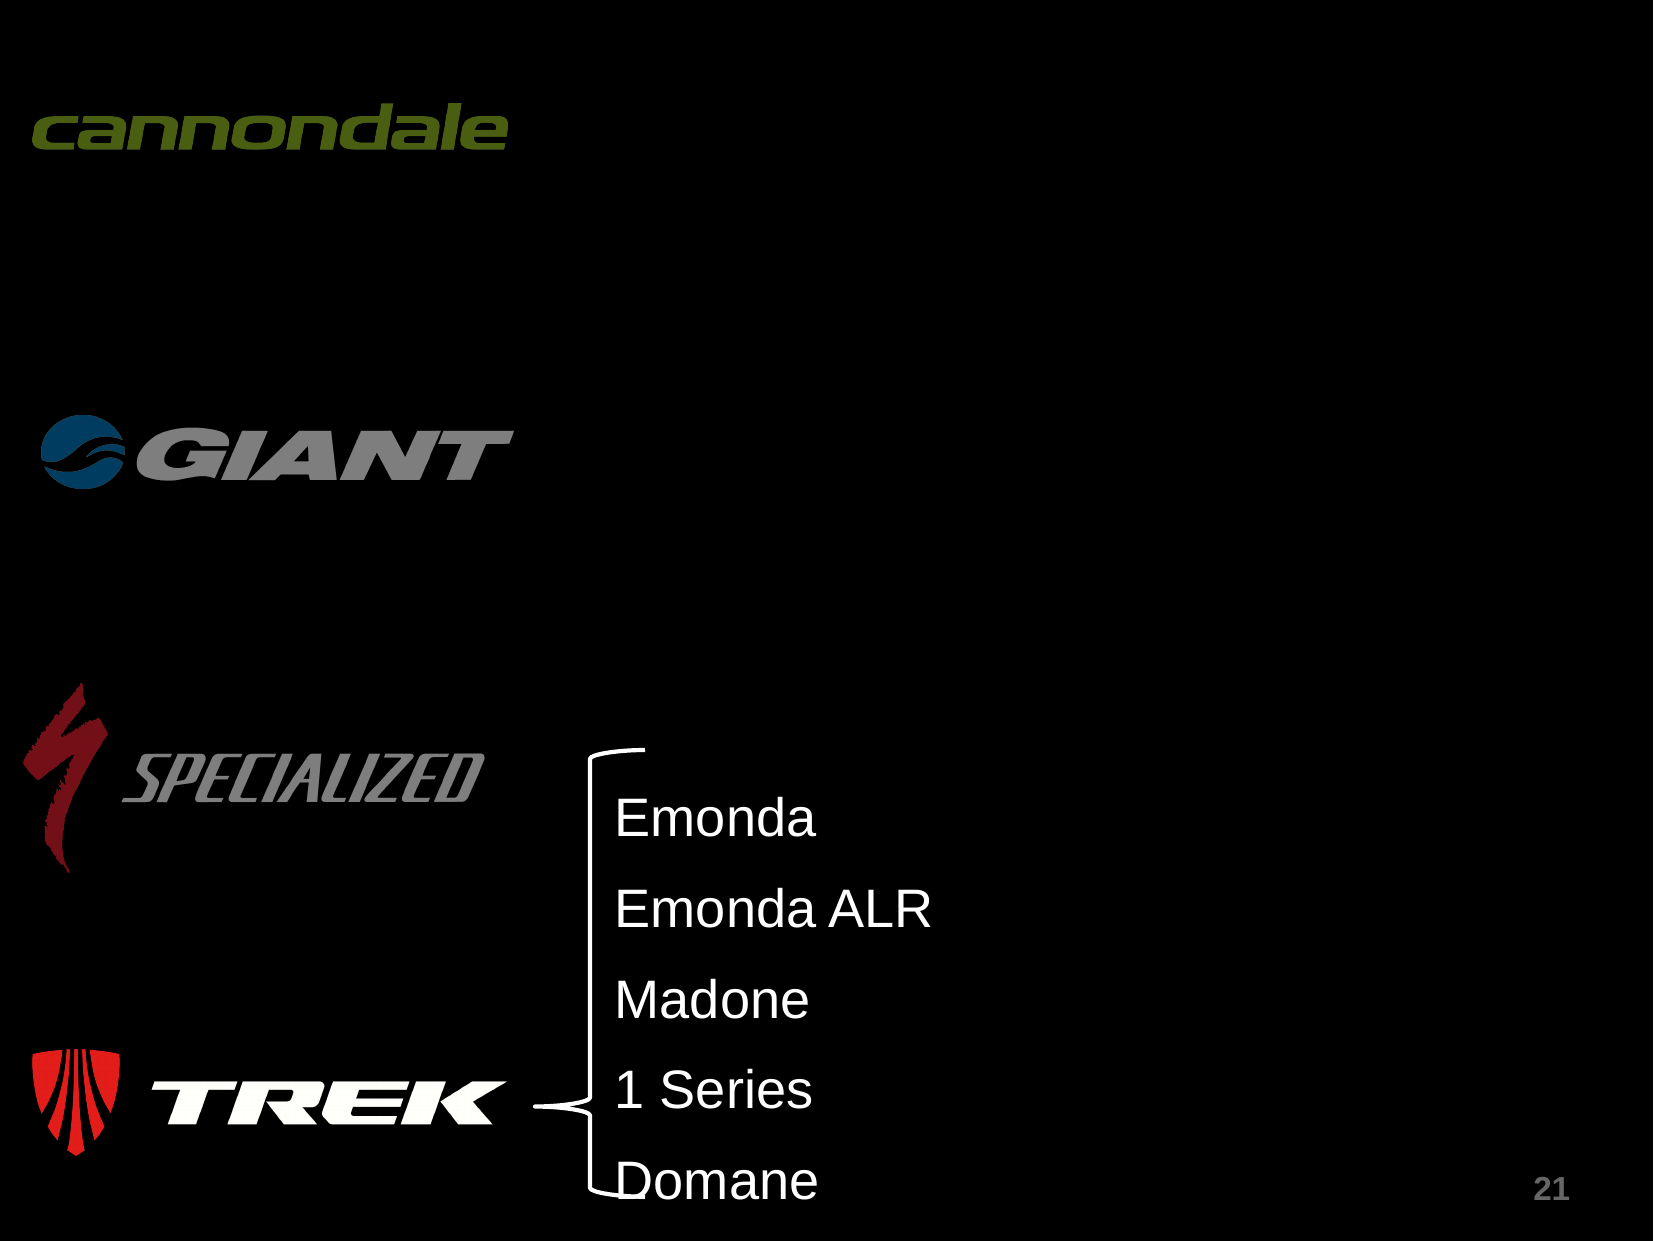

Emonda
Emonda ALR
Madone
1 Series
Domane
21